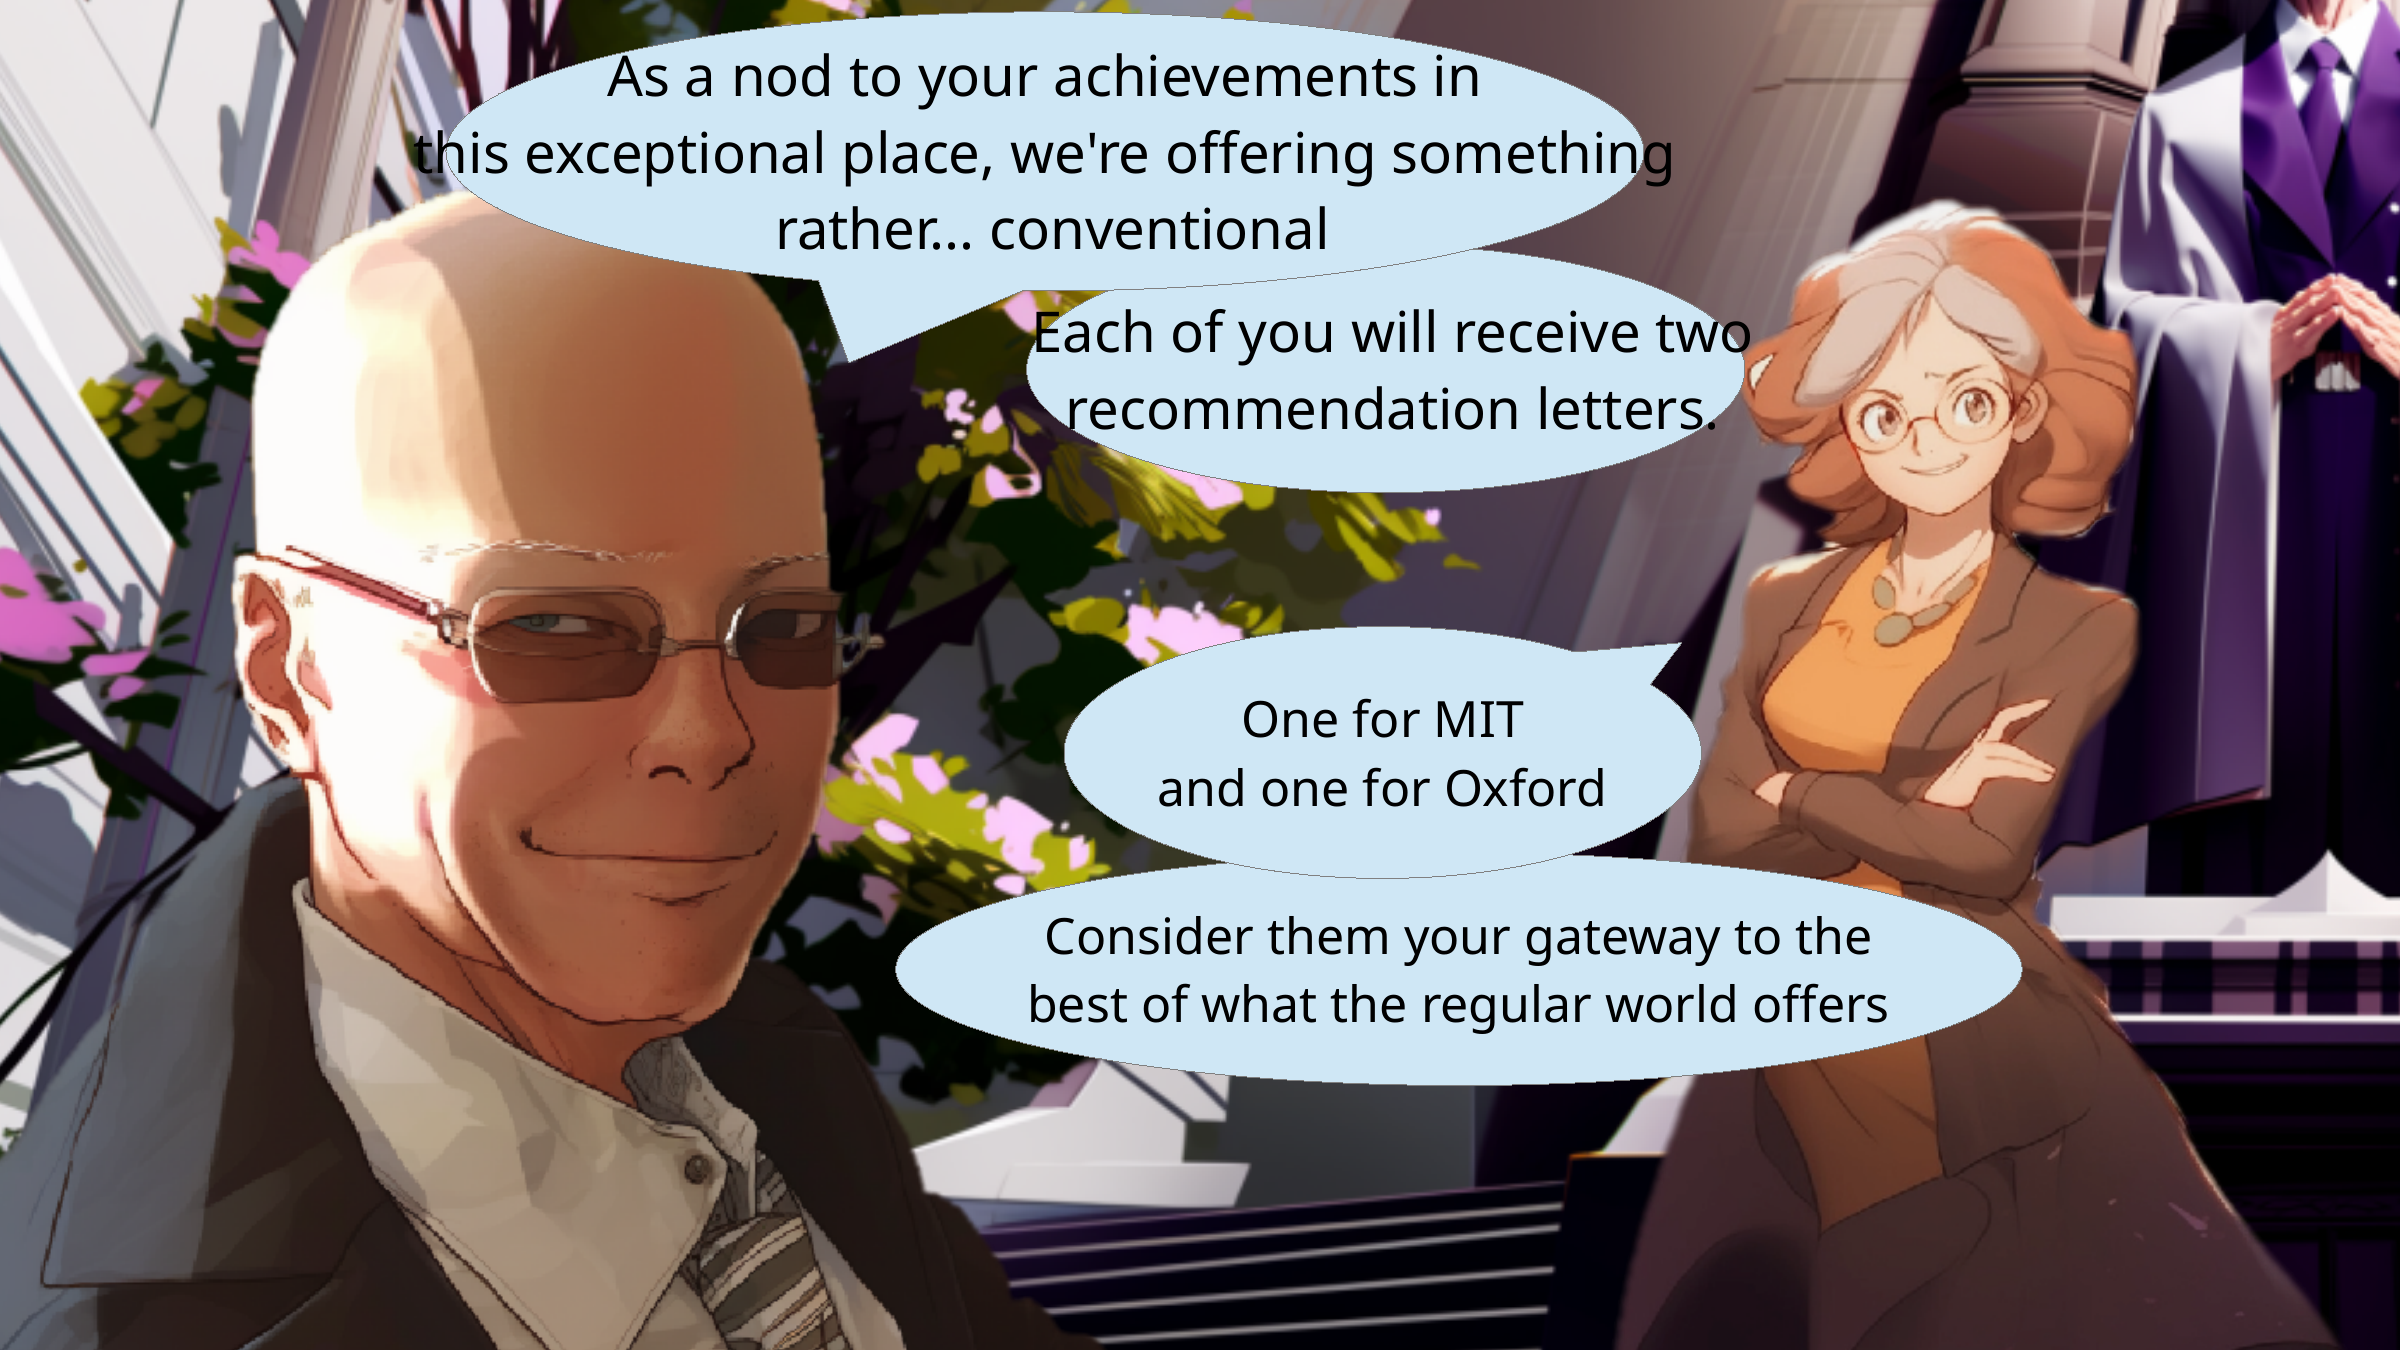

As a nod to your achievements in
this exceptional place, we're offering something
 rather... conventional
 Each of you will receive two
 recommendation letters.
One for MIT
and one for Oxford
Consider them your gateway to the
best of what the regular world offers